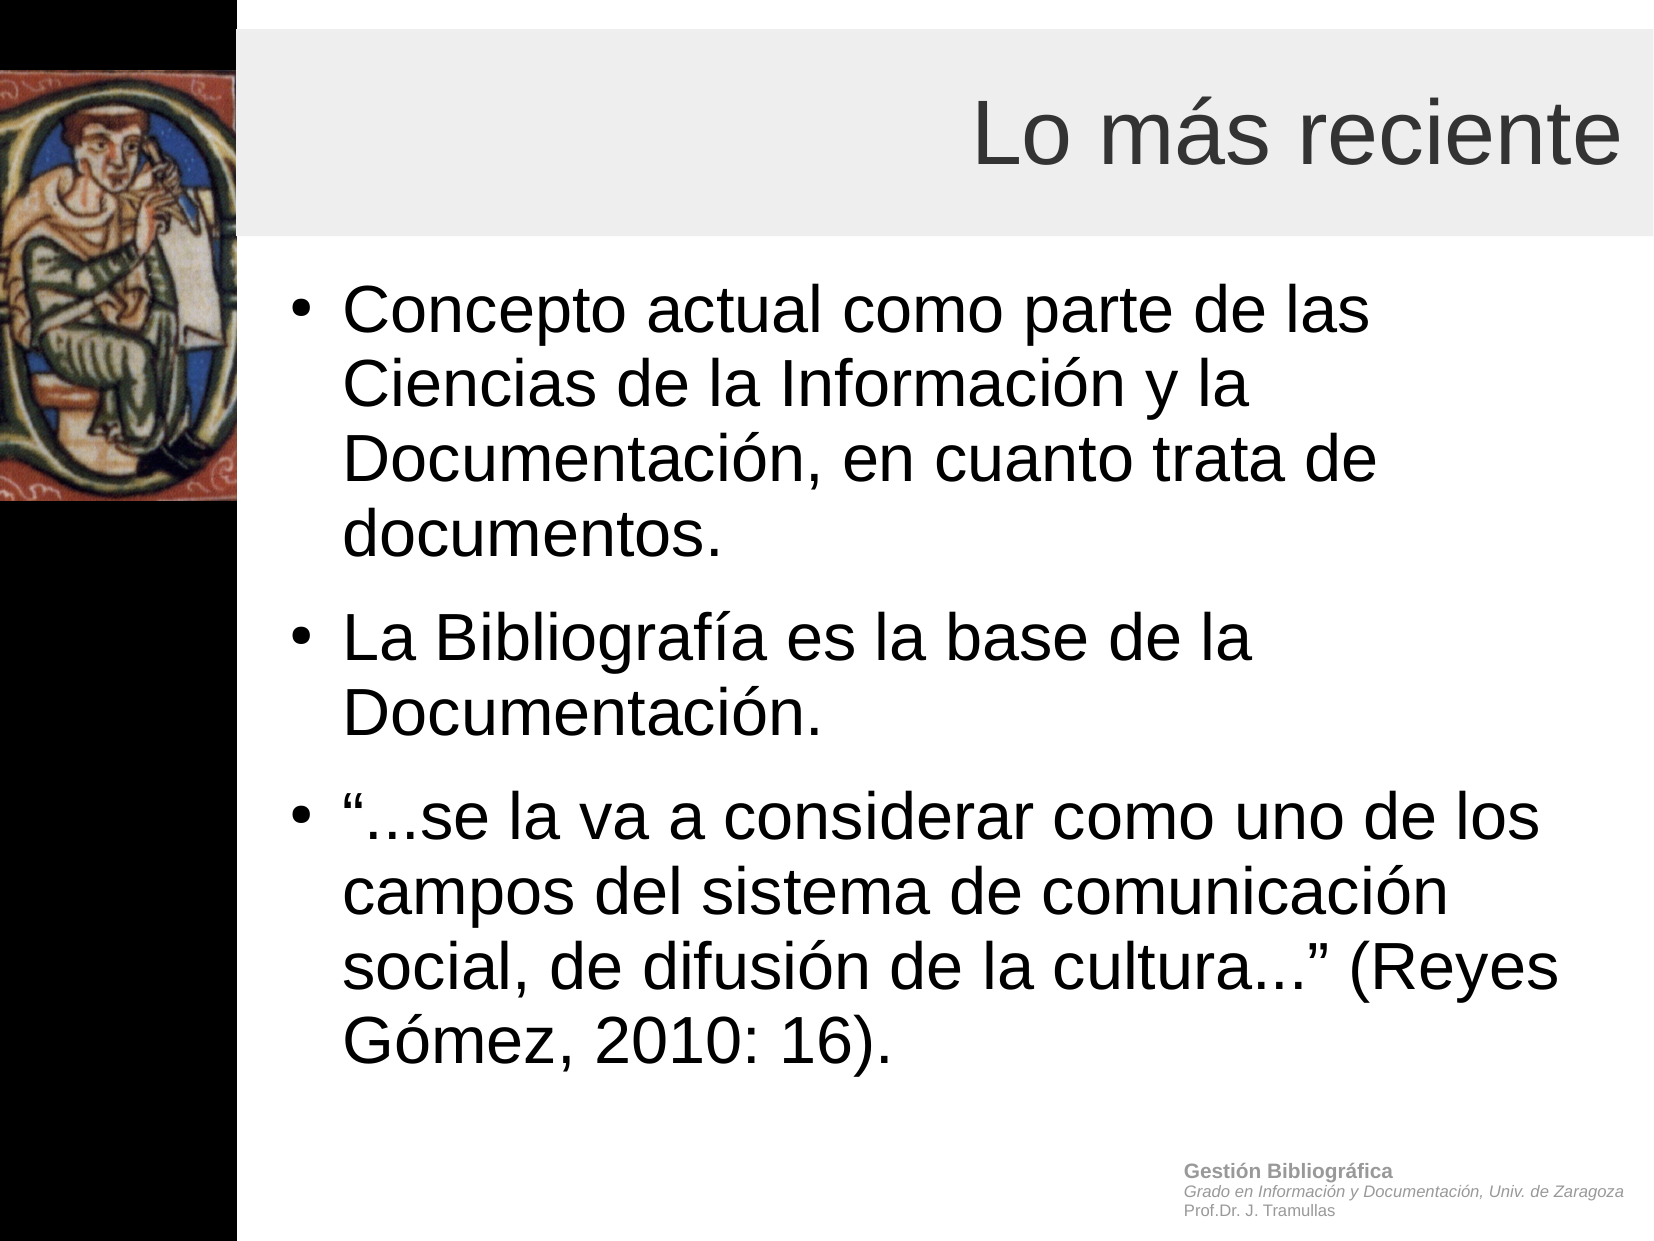

# Lo más reciente
Concepto actual como parte de las Ciencias de la Información y la Documentación, en cuanto trata de documentos.
La Bibliografía es la base de la Documentación.
“...se la va a considerar como uno de los campos del sistema de comunicación social, de difusión de la cultura...” (Reyes Gómez, 2010: 16).